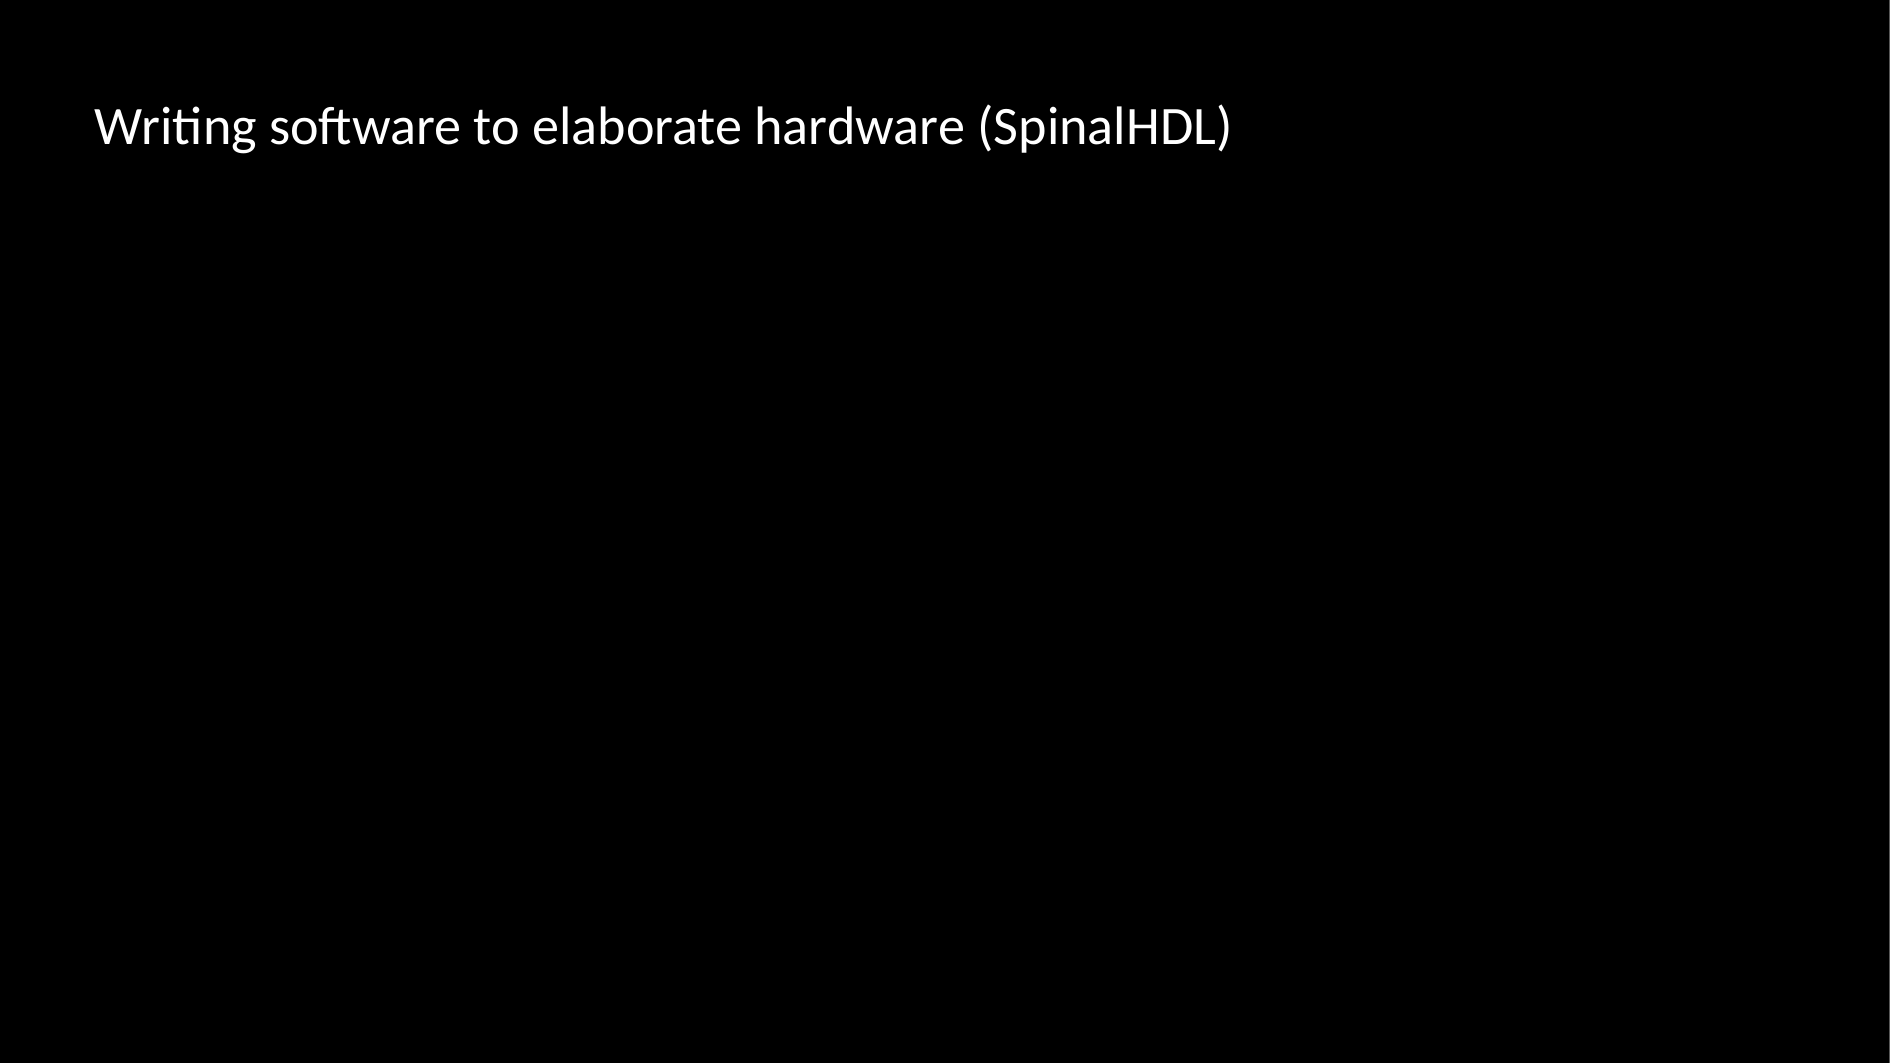

# Writing software to elaborate hardware (SpinalHDL)